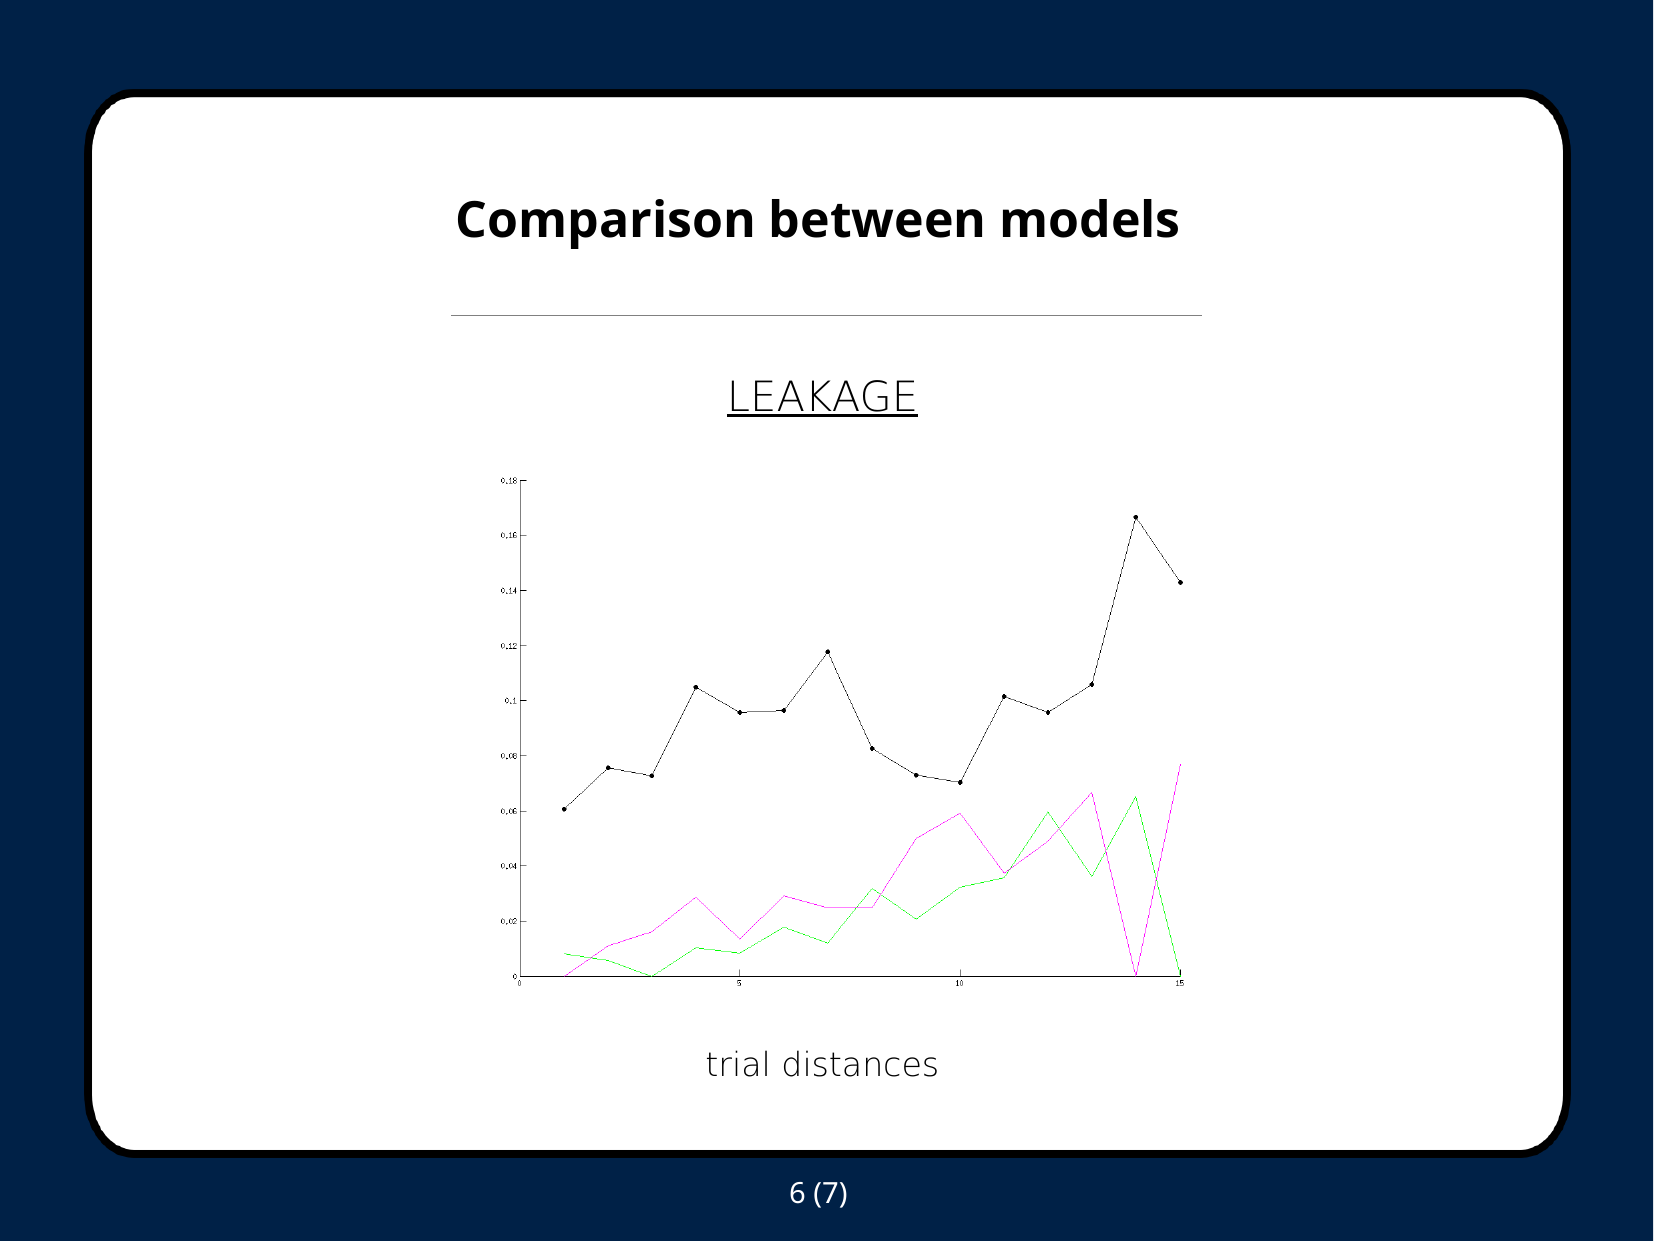

Comparison between models
# LEAKAGE
trial distances
6 (7)